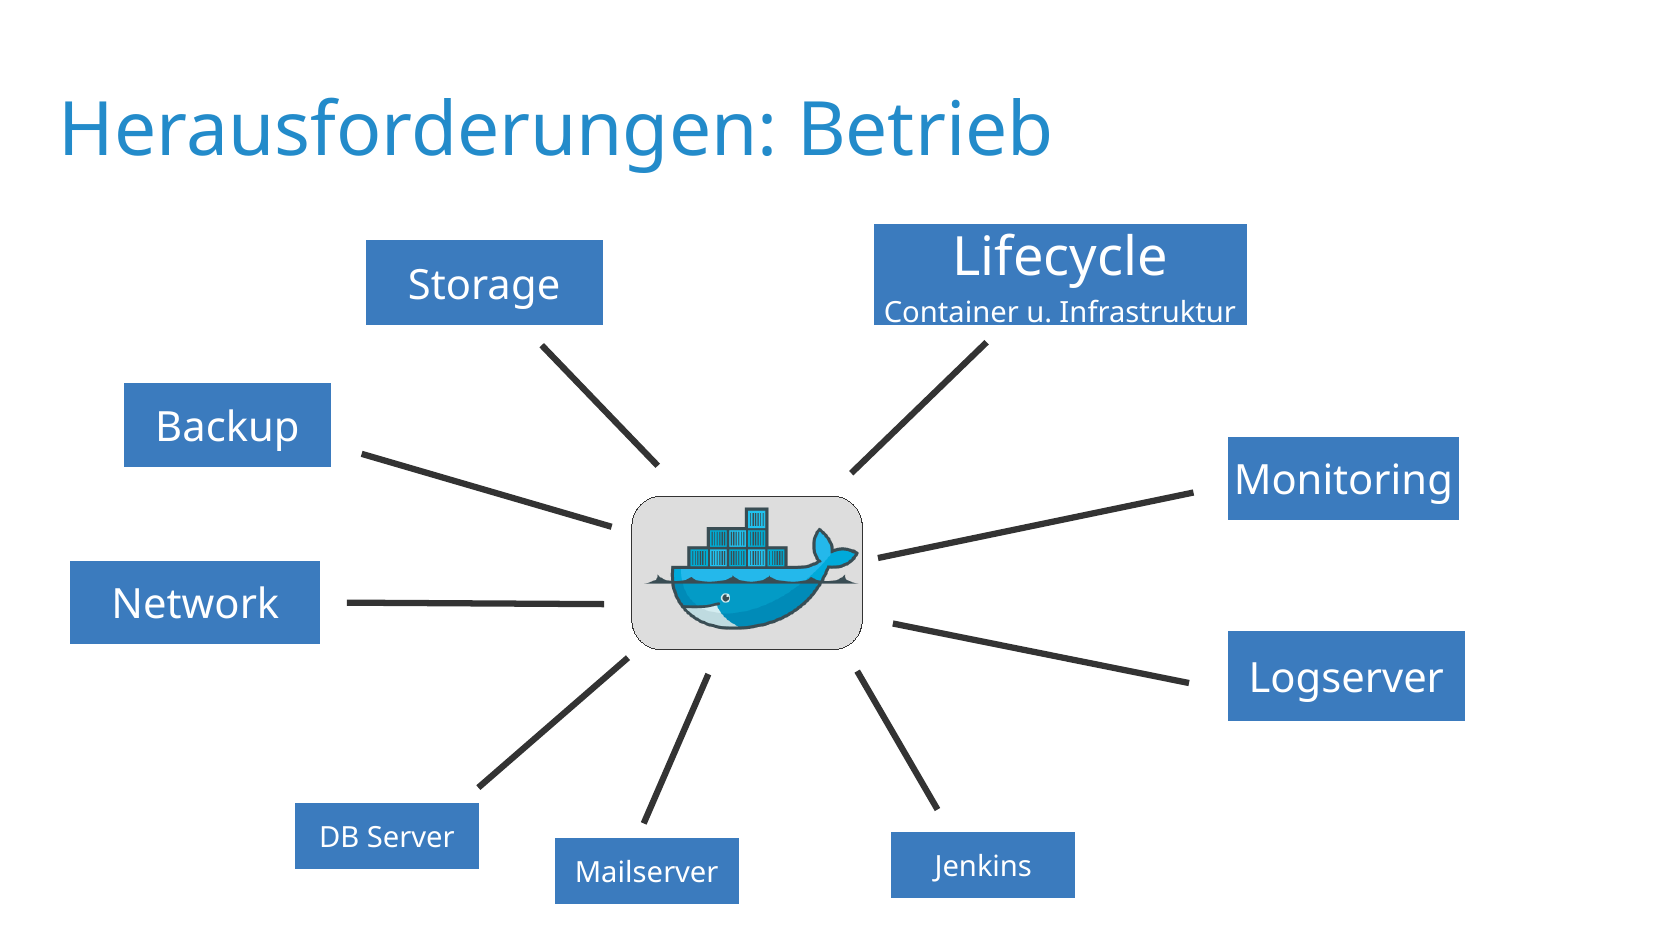

# Herausforderungen: Betrieb
Lifecycle
Container u. Infrastruktur
Storage
Backup
Monitoring
Network
Logserver
DB Server
Jenkins
Mailserver